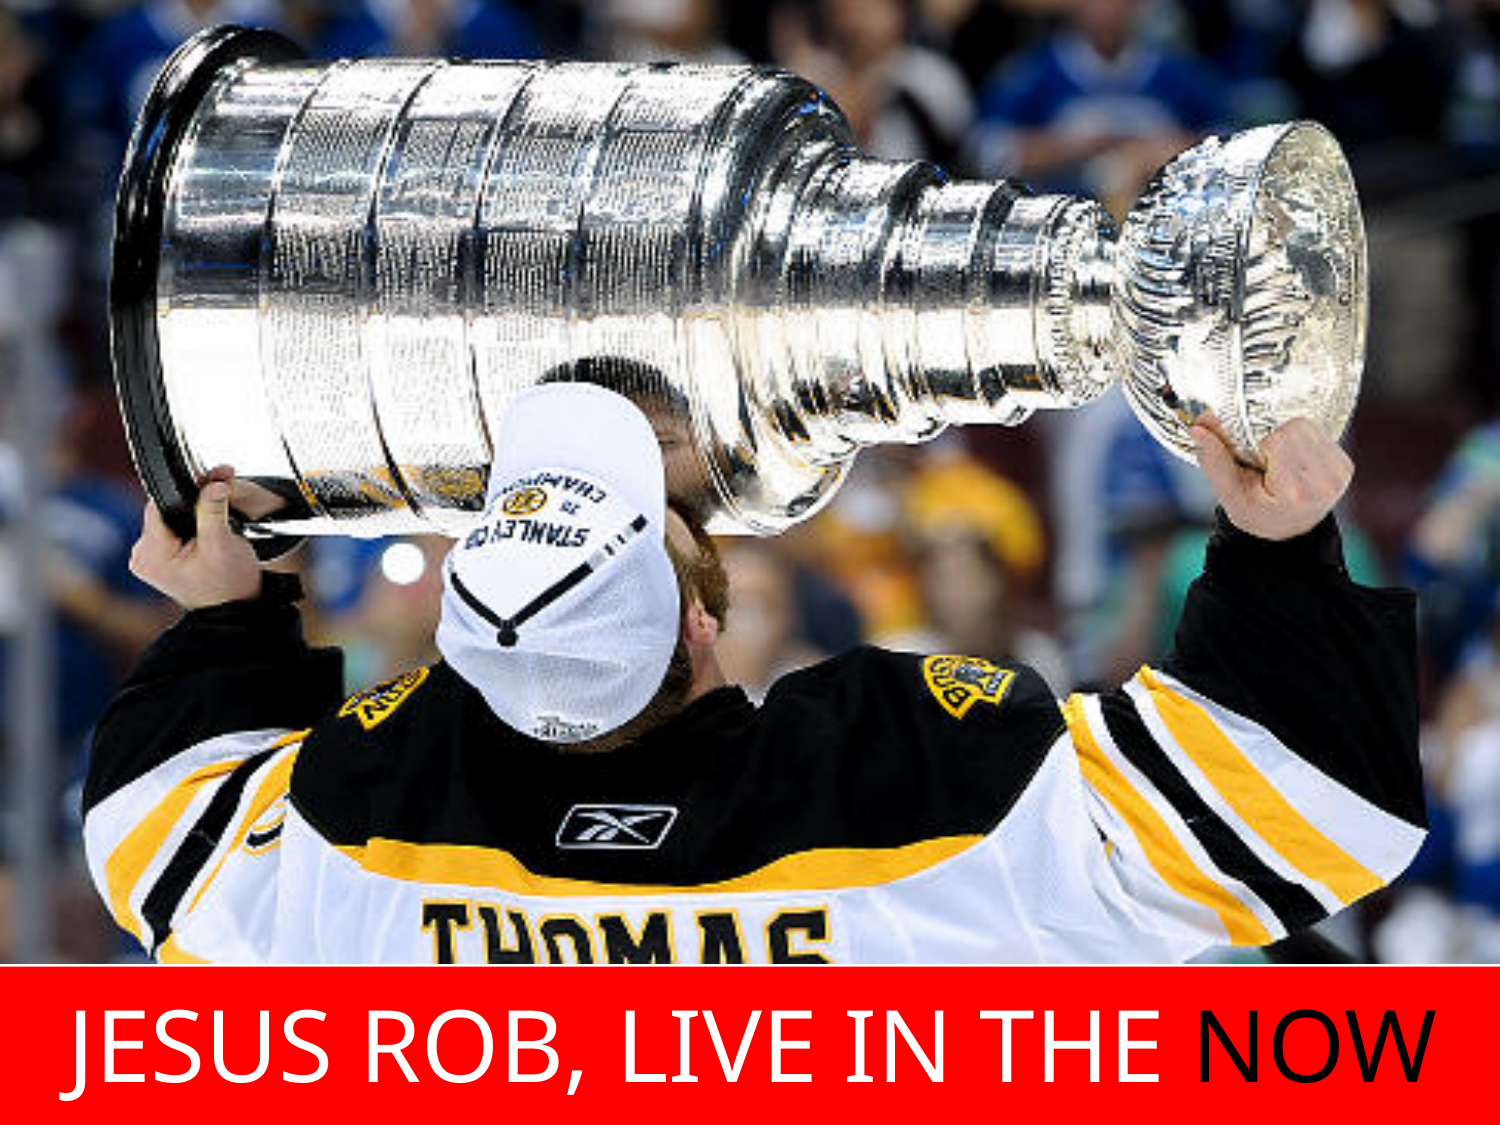

# JESUS ROB, LIVE IN THE NOW